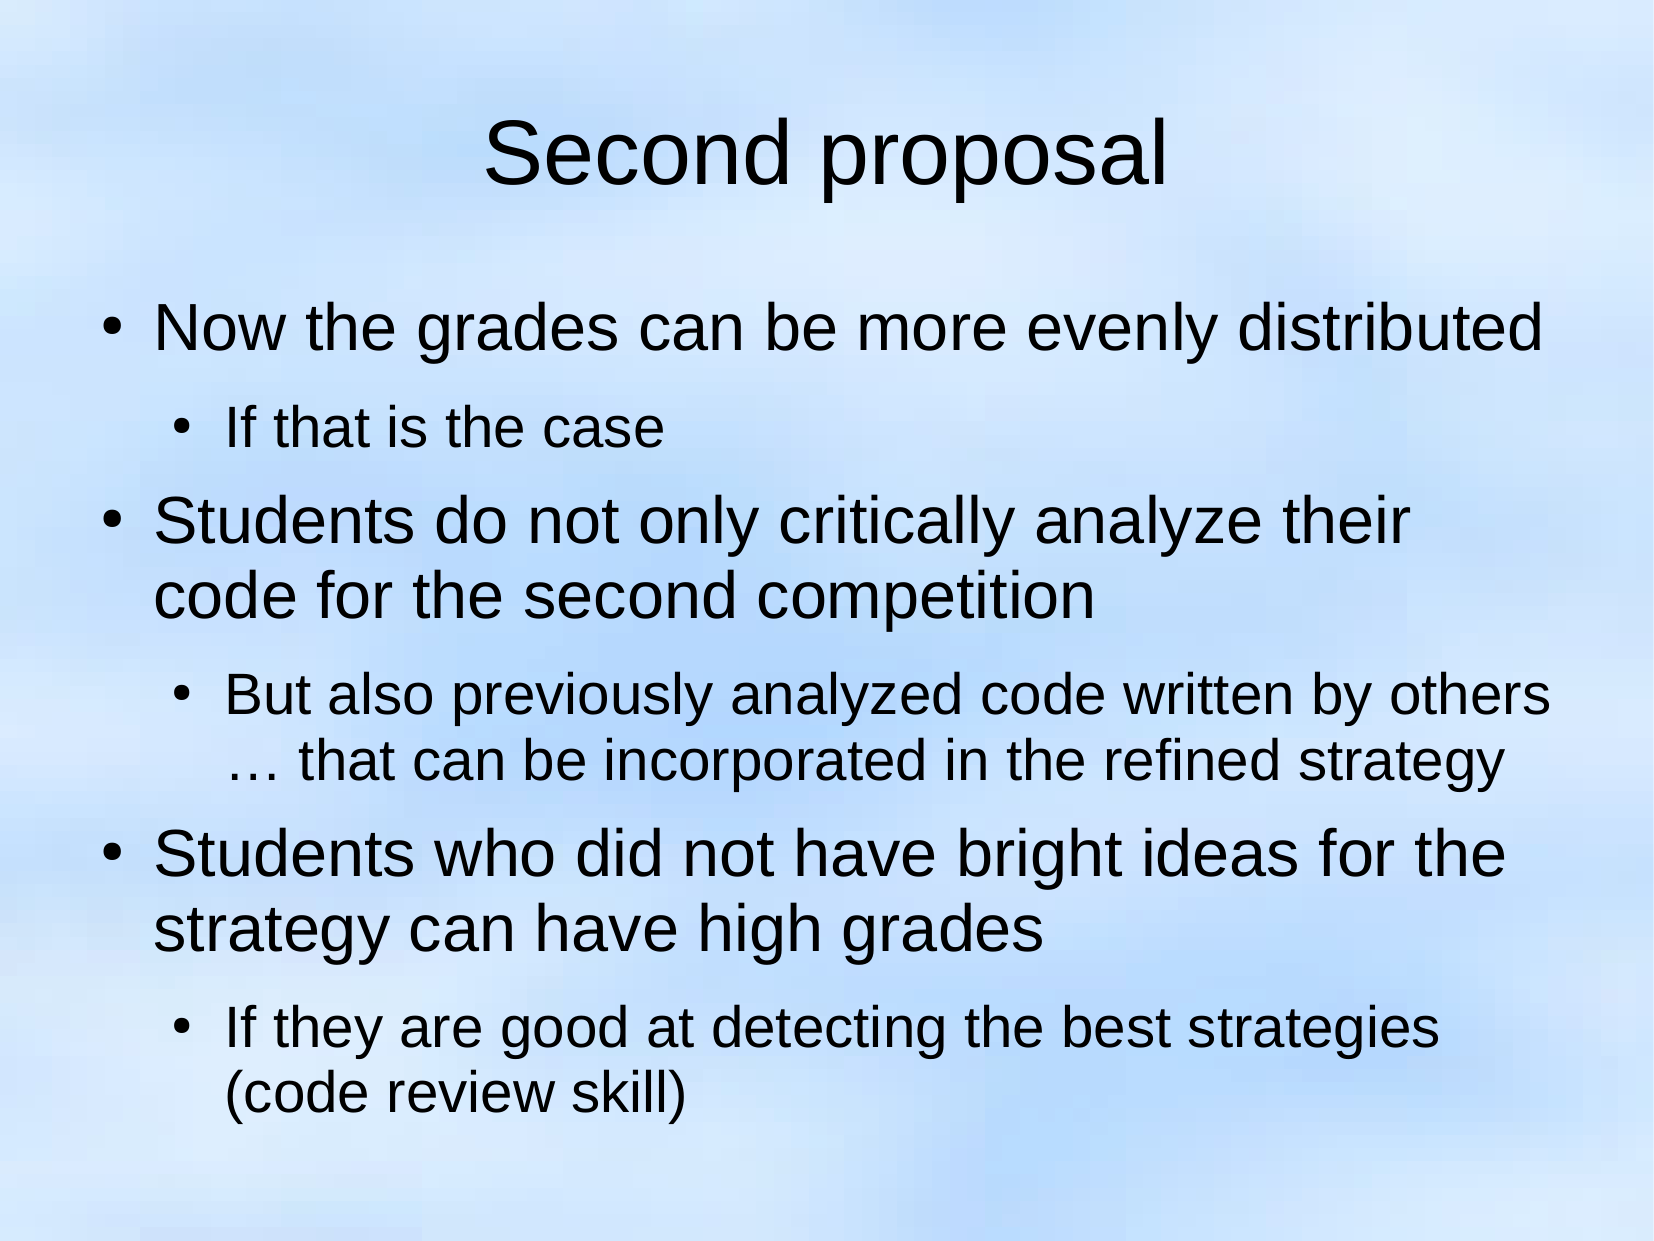

# Second proposal
Now the grades can be more evenly distributed
If that is the case
Students do not only critically analyze their code for the second competition
But also previously analyzed code written by others … that can be incorporated in the refined strategy
Students who did not have bright ideas for the strategy can have high grades
If they are good at detecting the best strategies (code review skill)